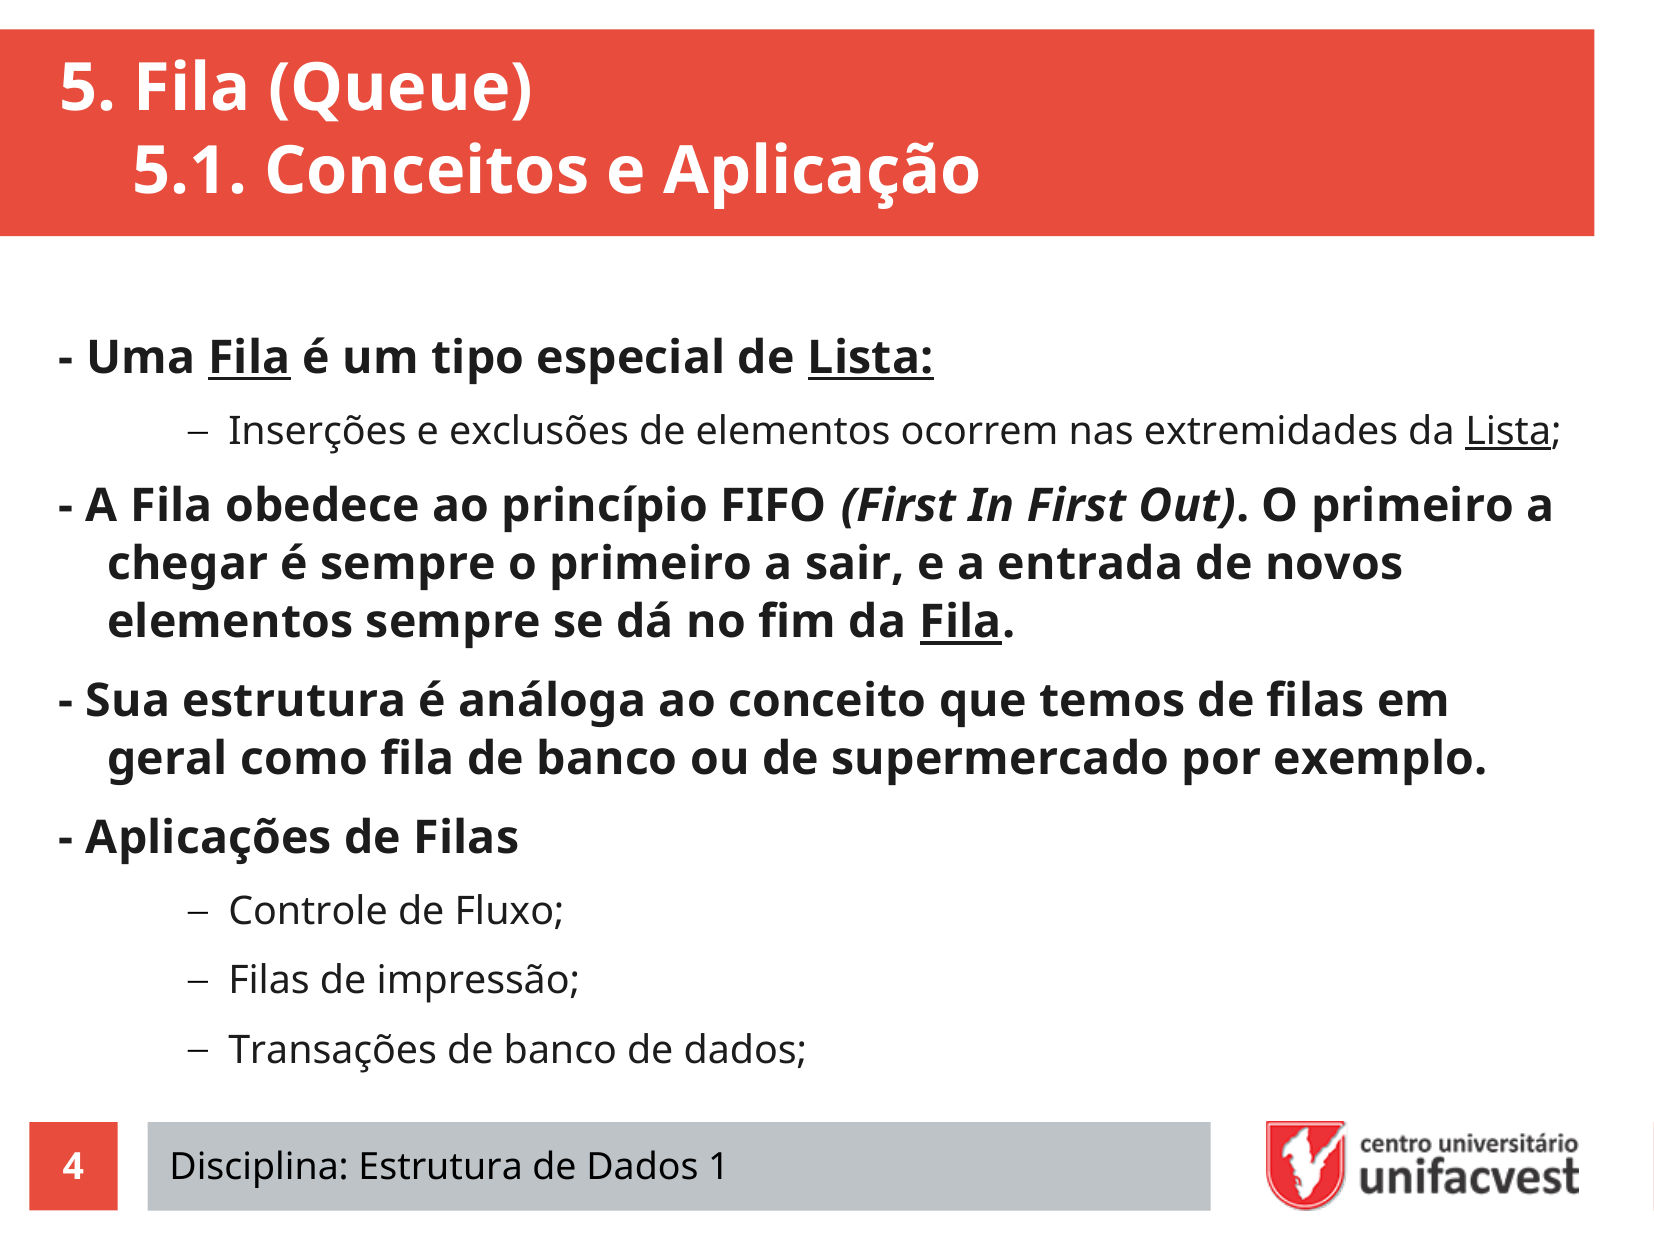

# 5. Fila (Queue) 5.1. Conceitos e Aplicação
- Uma Fila é um tipo especial de Lista:
Inserções e exclusões de elementos ocorrem nas extremidades da Lista;
- A Fila obedece ao princípio FIFO (First In First Out). O primeiro a chegar é sempre o primeiro a sair, e a entrada de novos elementos sempre se dá no fim da Fila.
- Sua estrutura é análoga ao conceito que temos de filas em geral como fila de banco ou de supermercado por exemplo.
- Aplicações de Filas
Controle de Fluxo;
Filas de impressão;
Transações de banco de dados;
4
Disciplina: Estrutura de Dados 1